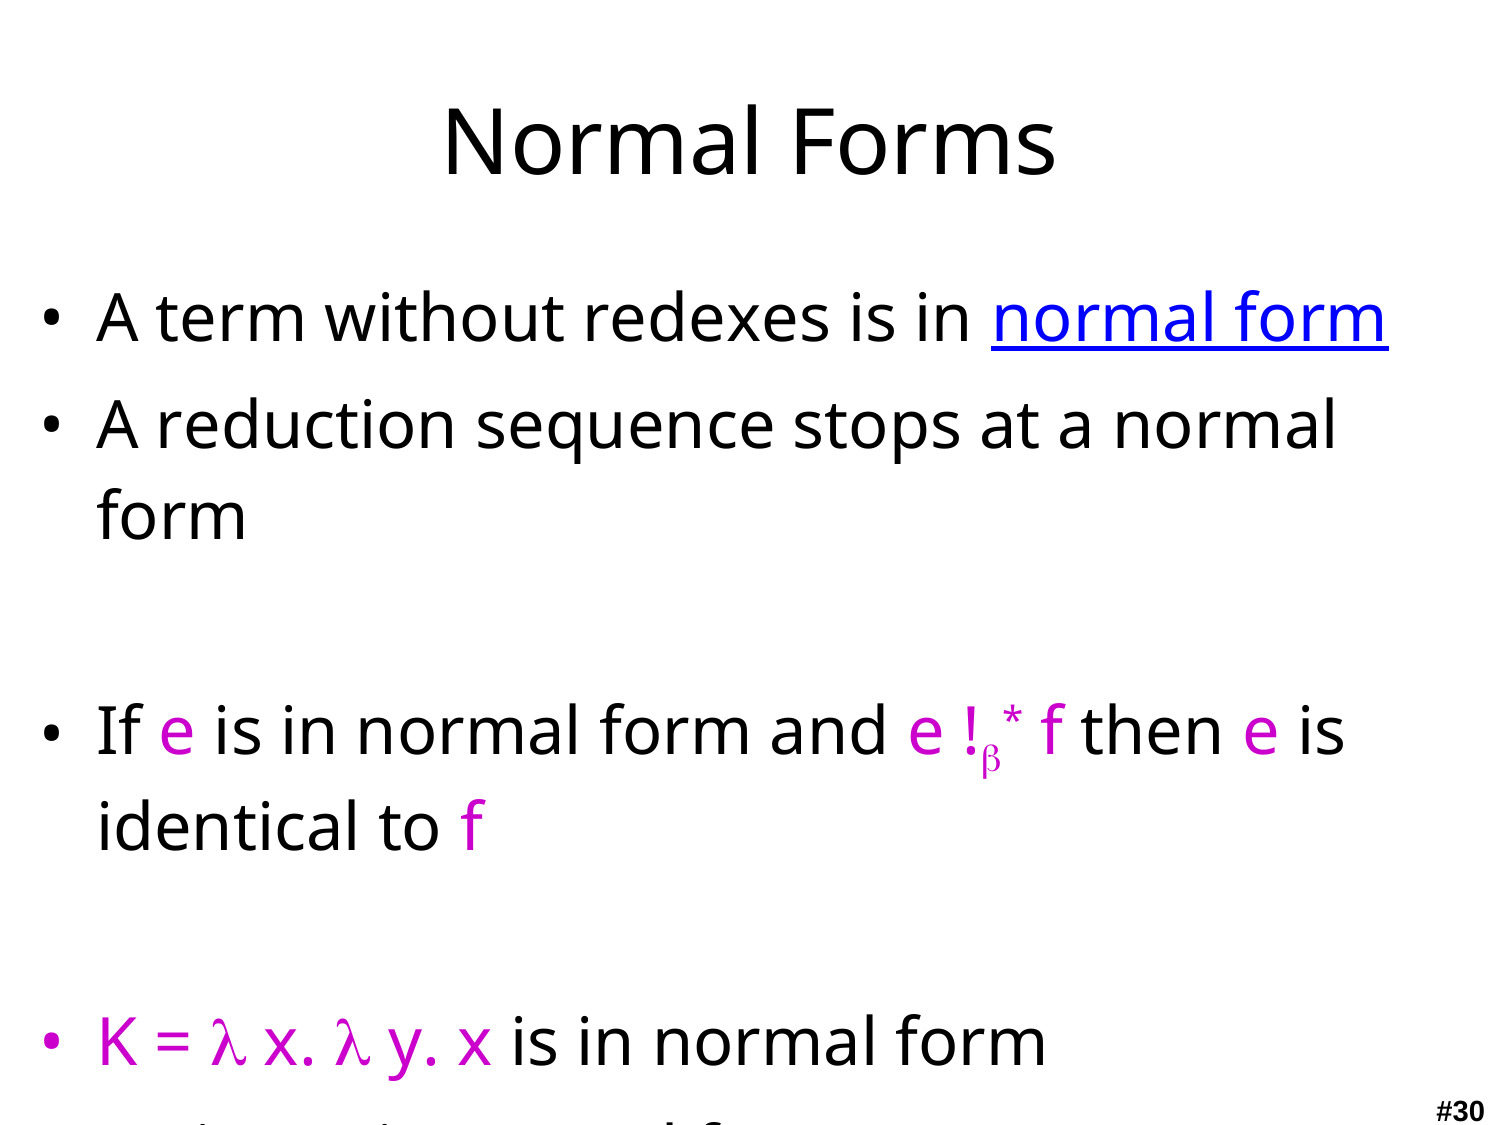

# Normal Forms
A term without redexes is in normal form
A reduction sequence stops at a normal form
If e is in normal form and e !* f then e is identical to f
K =  x.  y. x is in normal form
K I is not in normal form
30